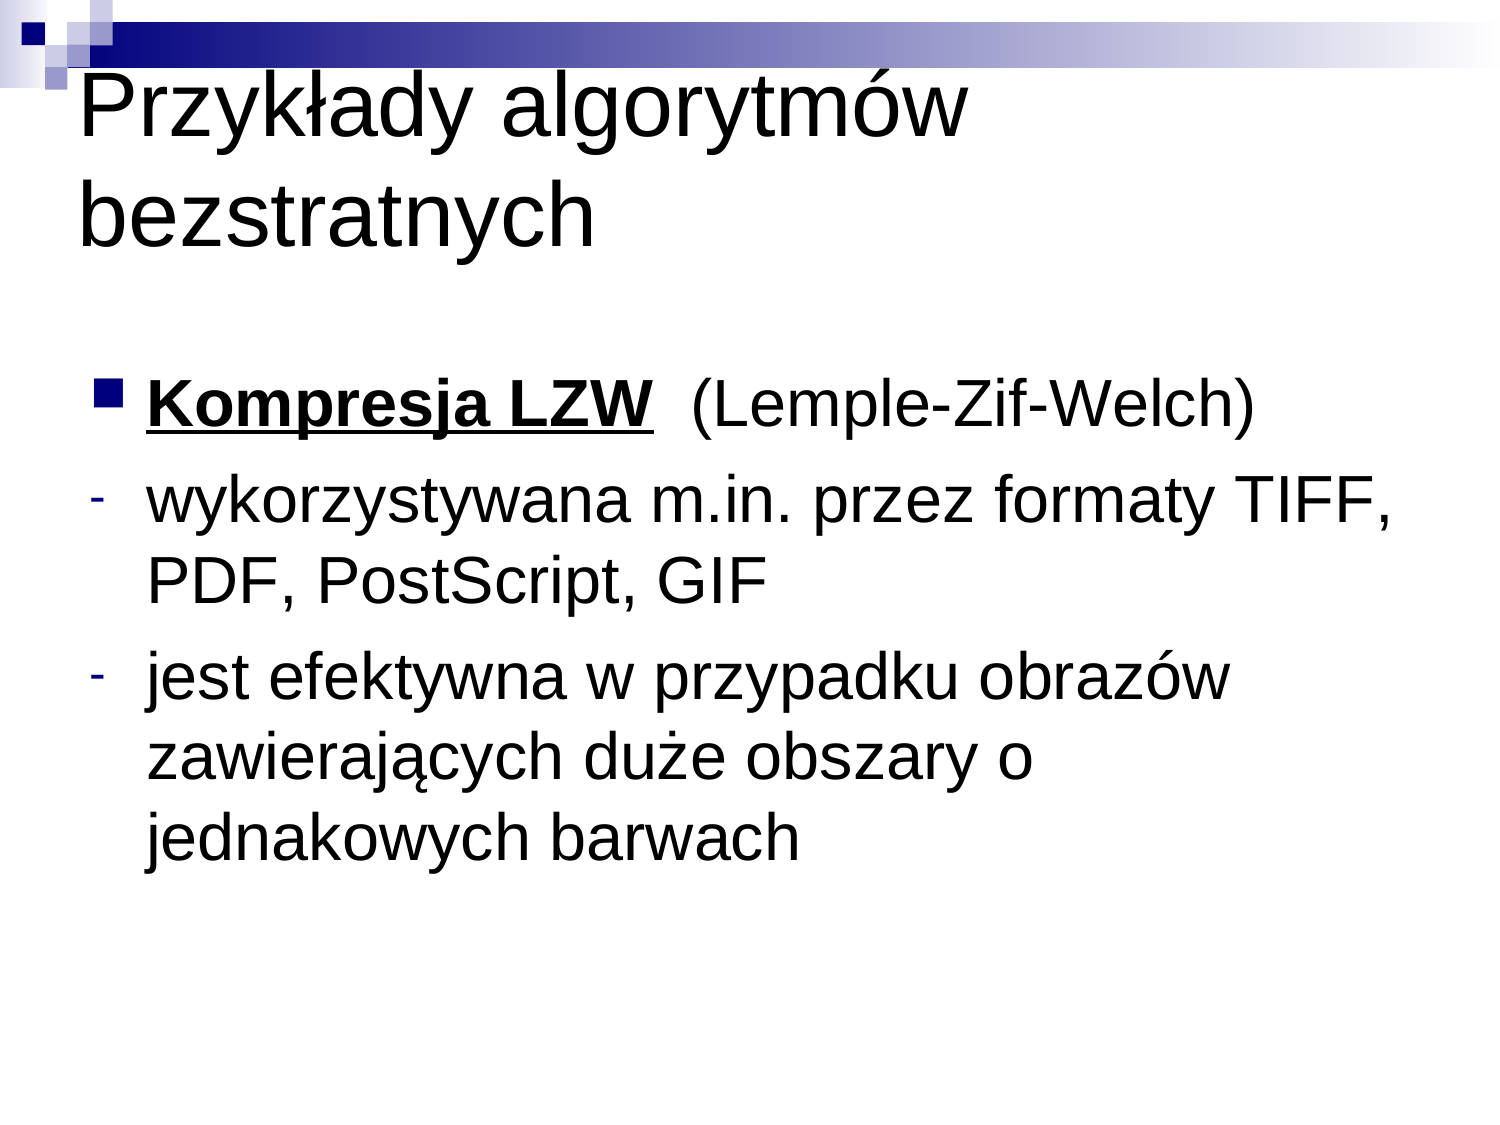

# Przykłady algorytmów bezstratnych
Kompresja LZW (Lemple-Zif-Welch)
wykorzystywana m.in. przez formaty TIFF, PDF, PostScript, GIF
jest efektywna w przypadku obrazów zawierających duże obszary o jednakowych barwach